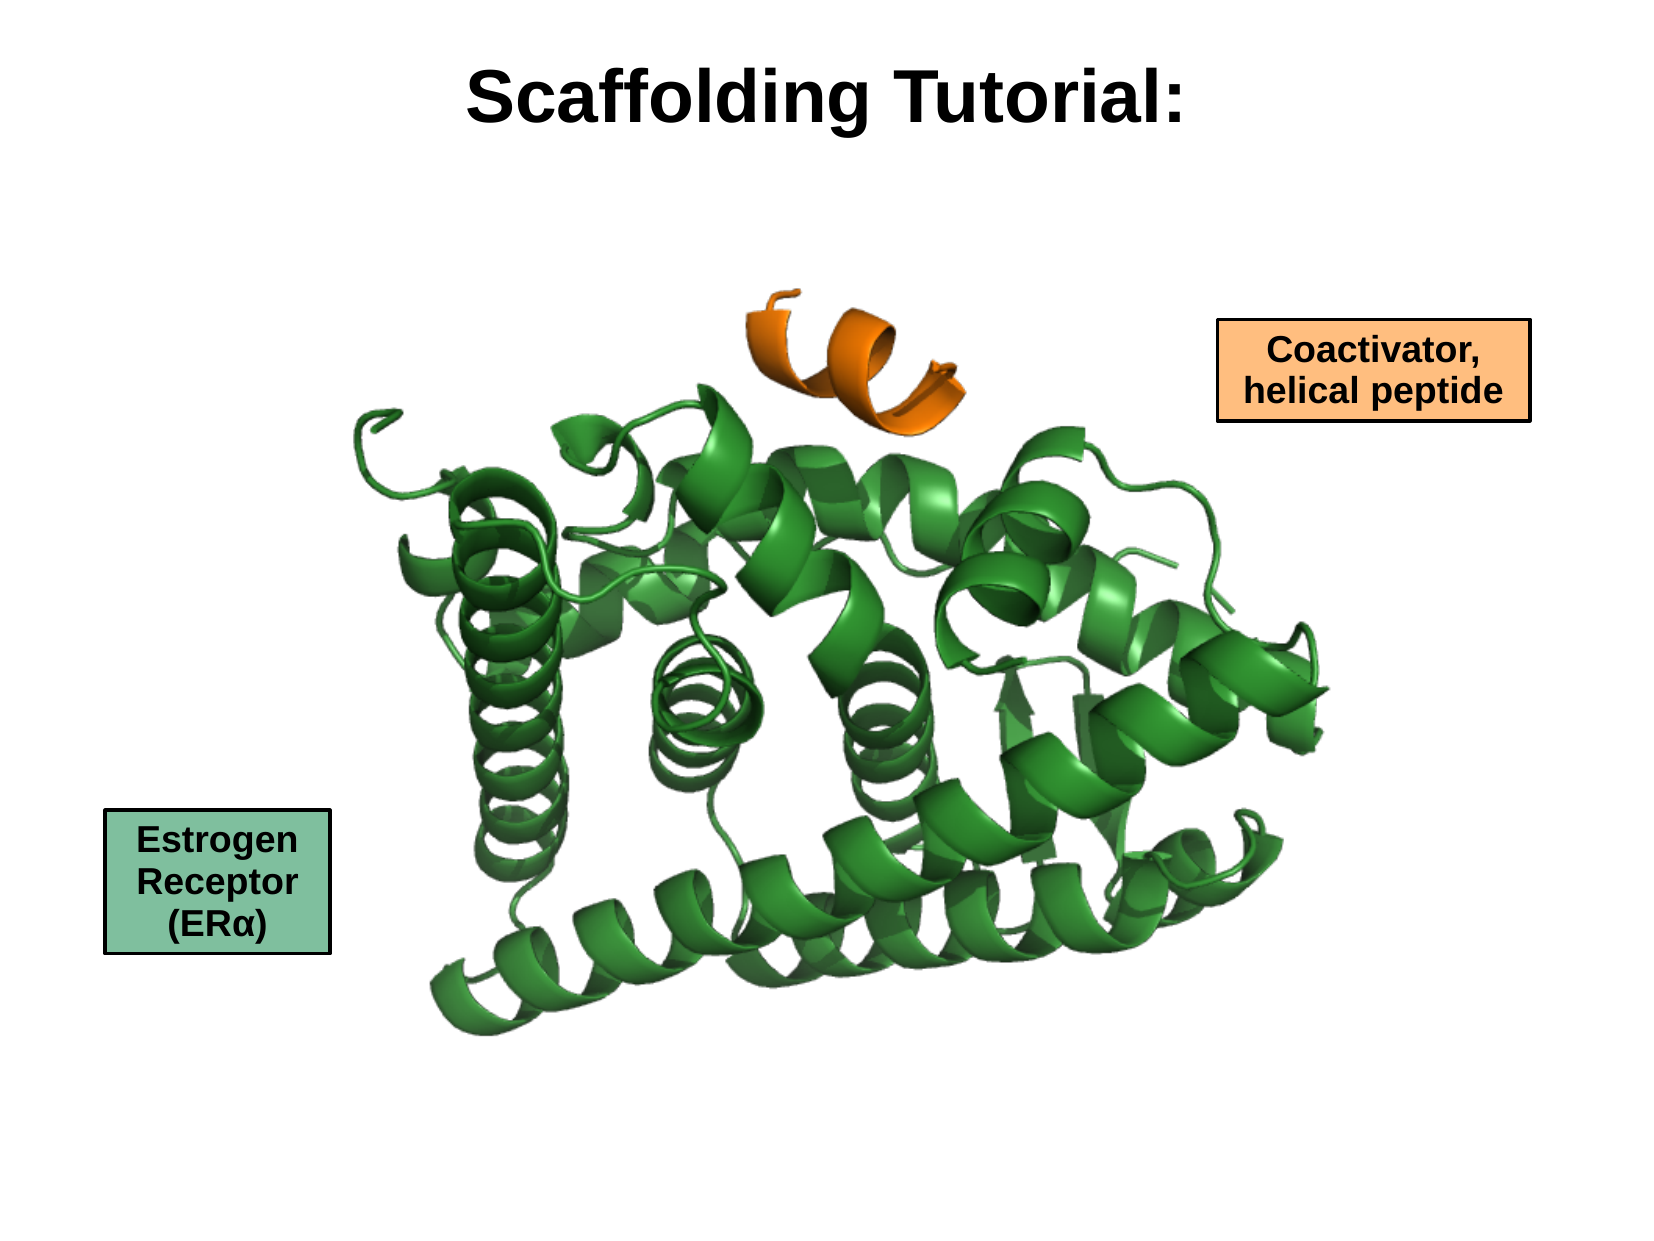

Scaffolding Tutorial:
Coactivator, helical peptide
Estrogen Receptor
(ERα)